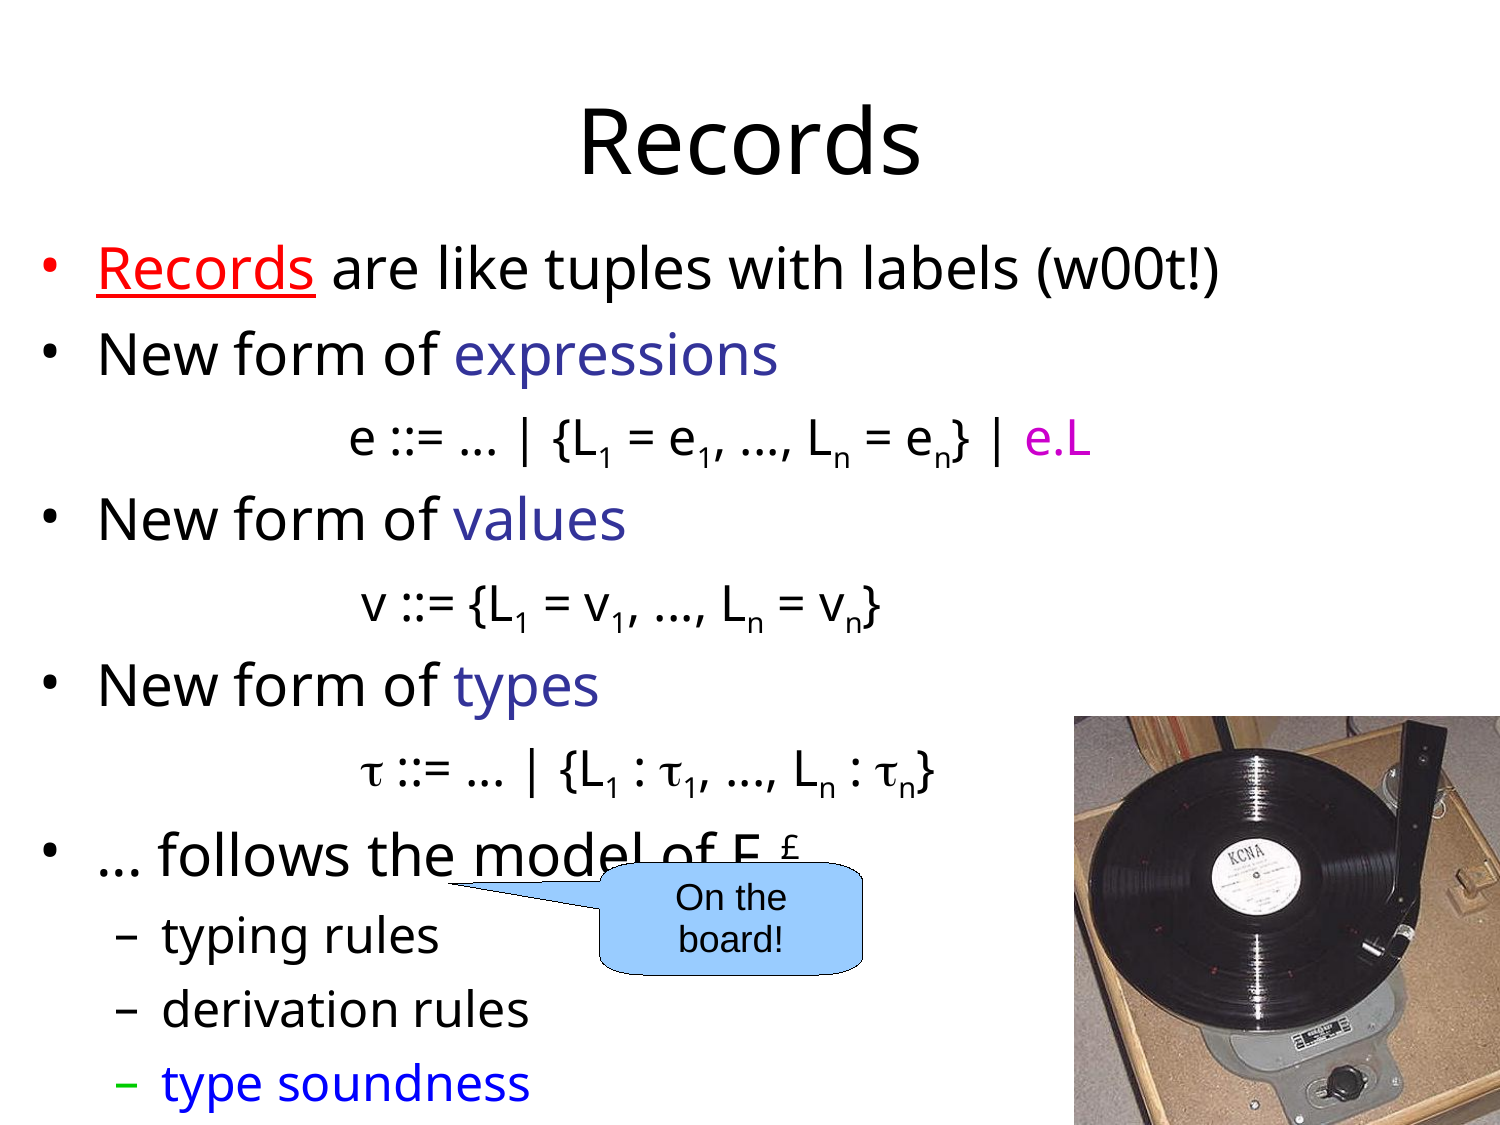

# Records
Records are like tuples with labels (w00t!)
New form of expressions
 e ::= ... | {L1 = e1, ..., Ln = en} | e.L
New form of values
 v ::= {L1 = v1, ..., Ln = vn}
New form of types
  ::= ... | {L1 : 1, ..., Ln : n}
... follows the model of F1£
typing rules
derivation rules
type soundness
On the board!
23